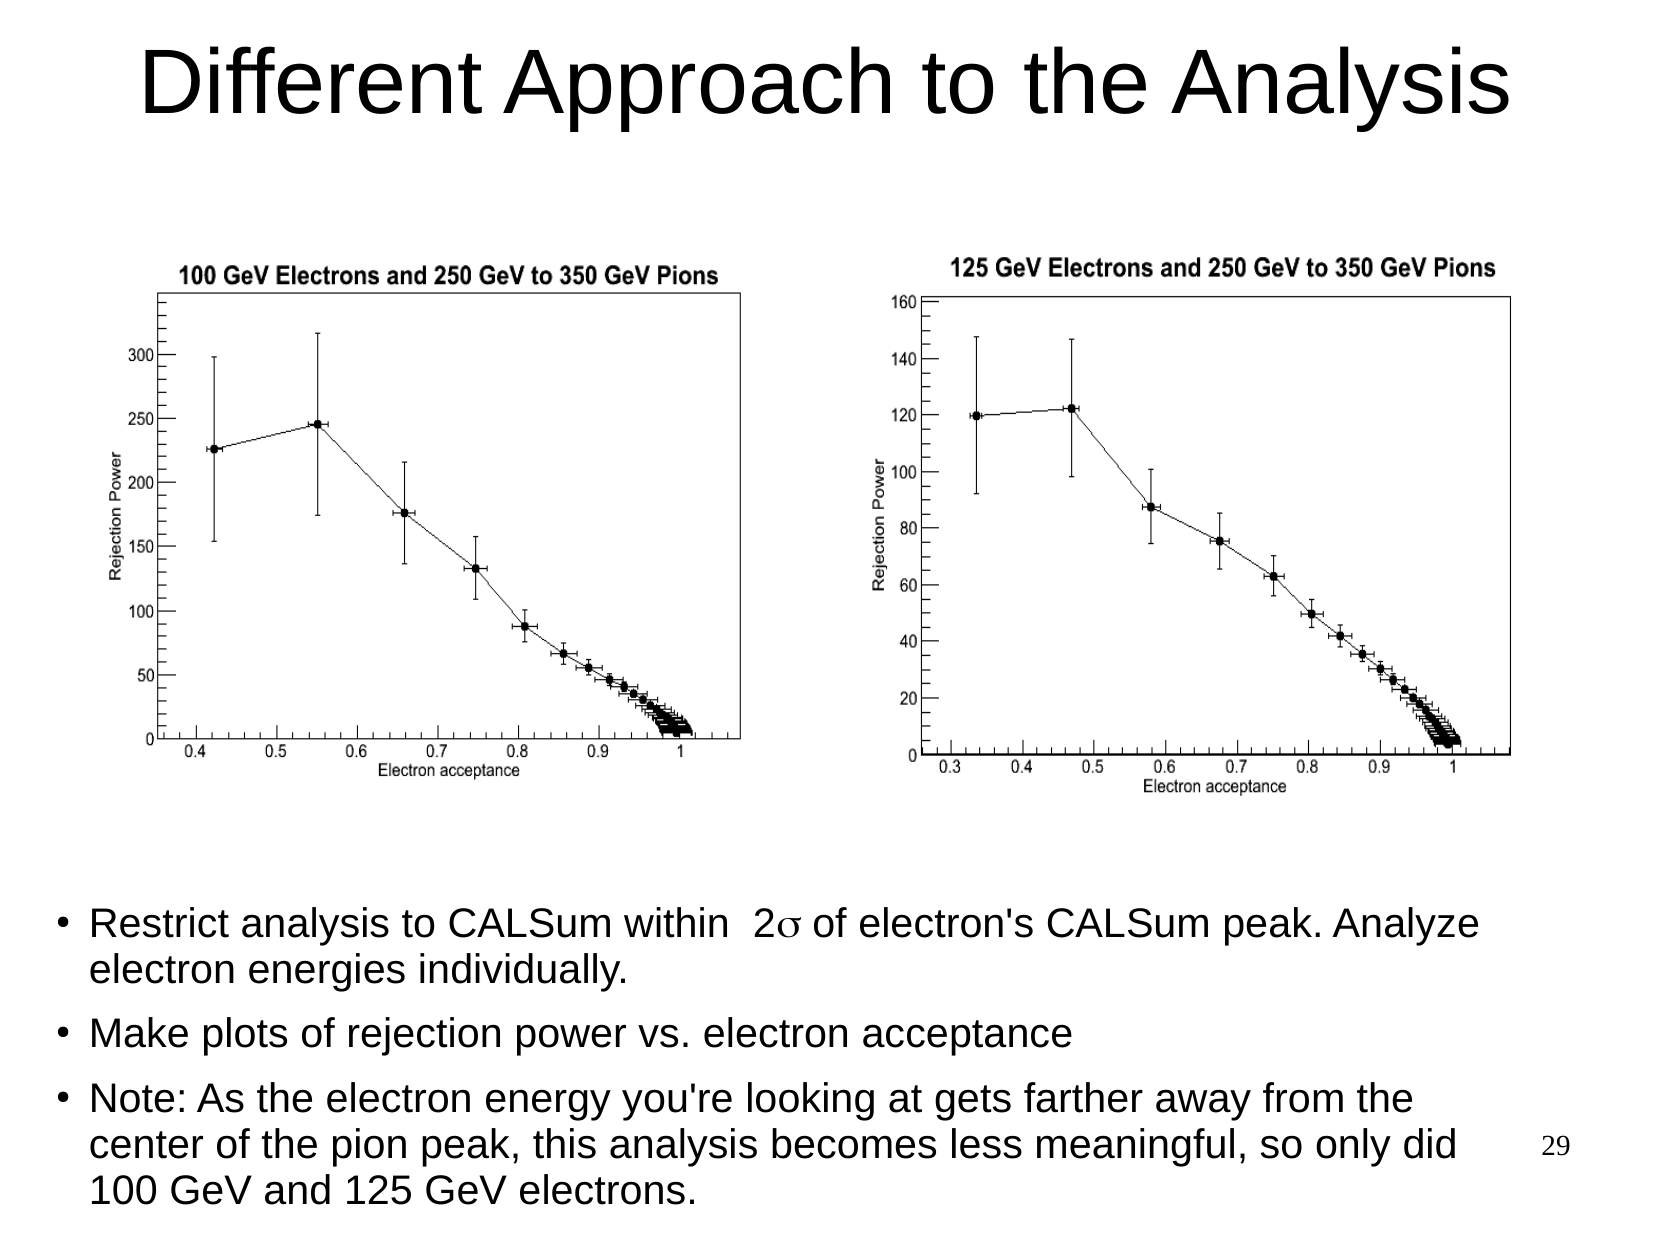

# Different Approach to the Analysis
Restrict analysis to CALSum within 2s of electron's CALSum peak. Analyze electron energies individually.
Make plots of rejection power vs. electron acceptance
Note: As the electron energy you're looking at gets farther away from the center of the pion peak, this analysis becomes less meaningful, so only did 100 GeV and 125 GeV electrons.
29